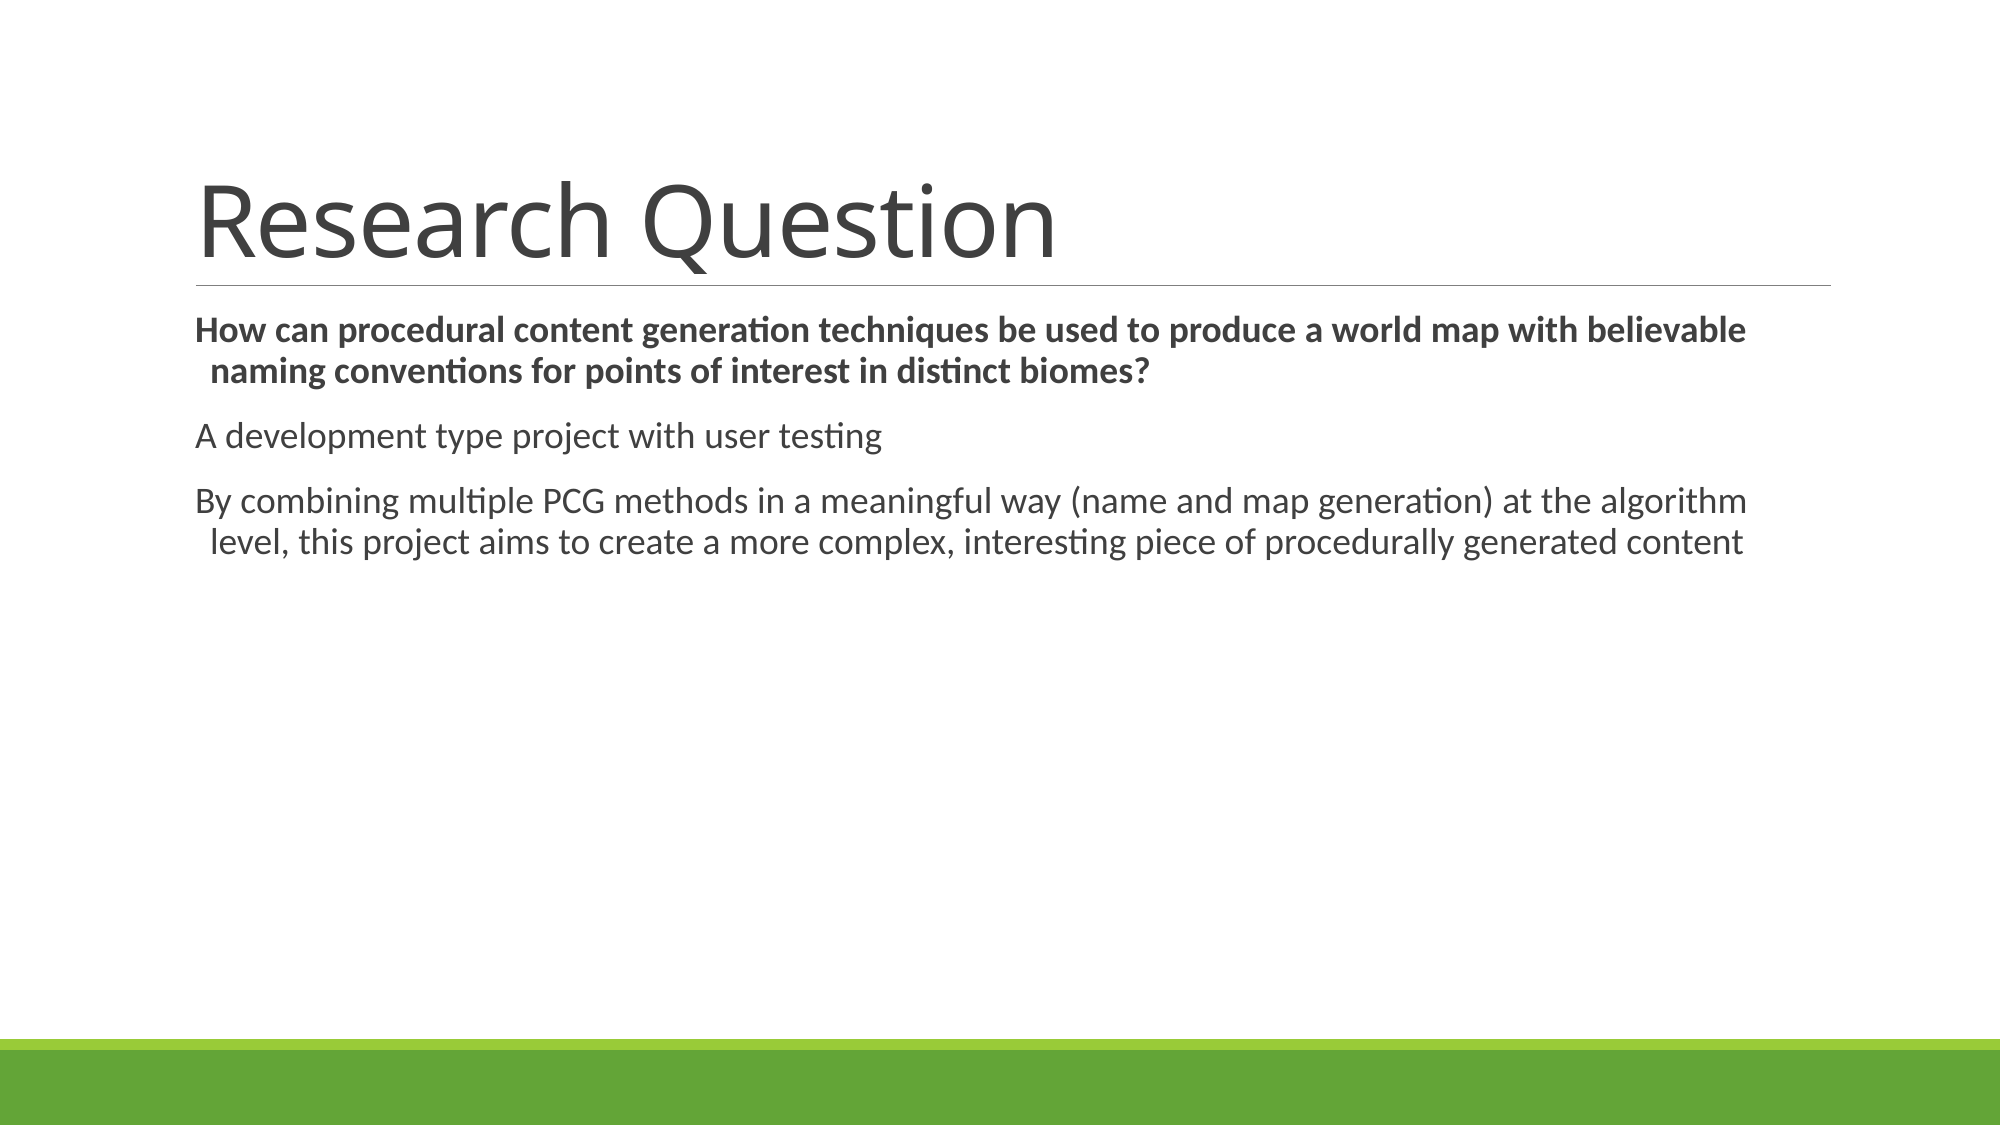

# Research Question
How can procedural content generation techniques be used to produce a world map with believable naming conventions for points of interest in distinct biomes?
A development type project with user testing
By combining multiple PCG methods in a meaningful way (name and map generation) at the algorithm level, this project aims to create a more complex, interesting piece of procedurally generated content